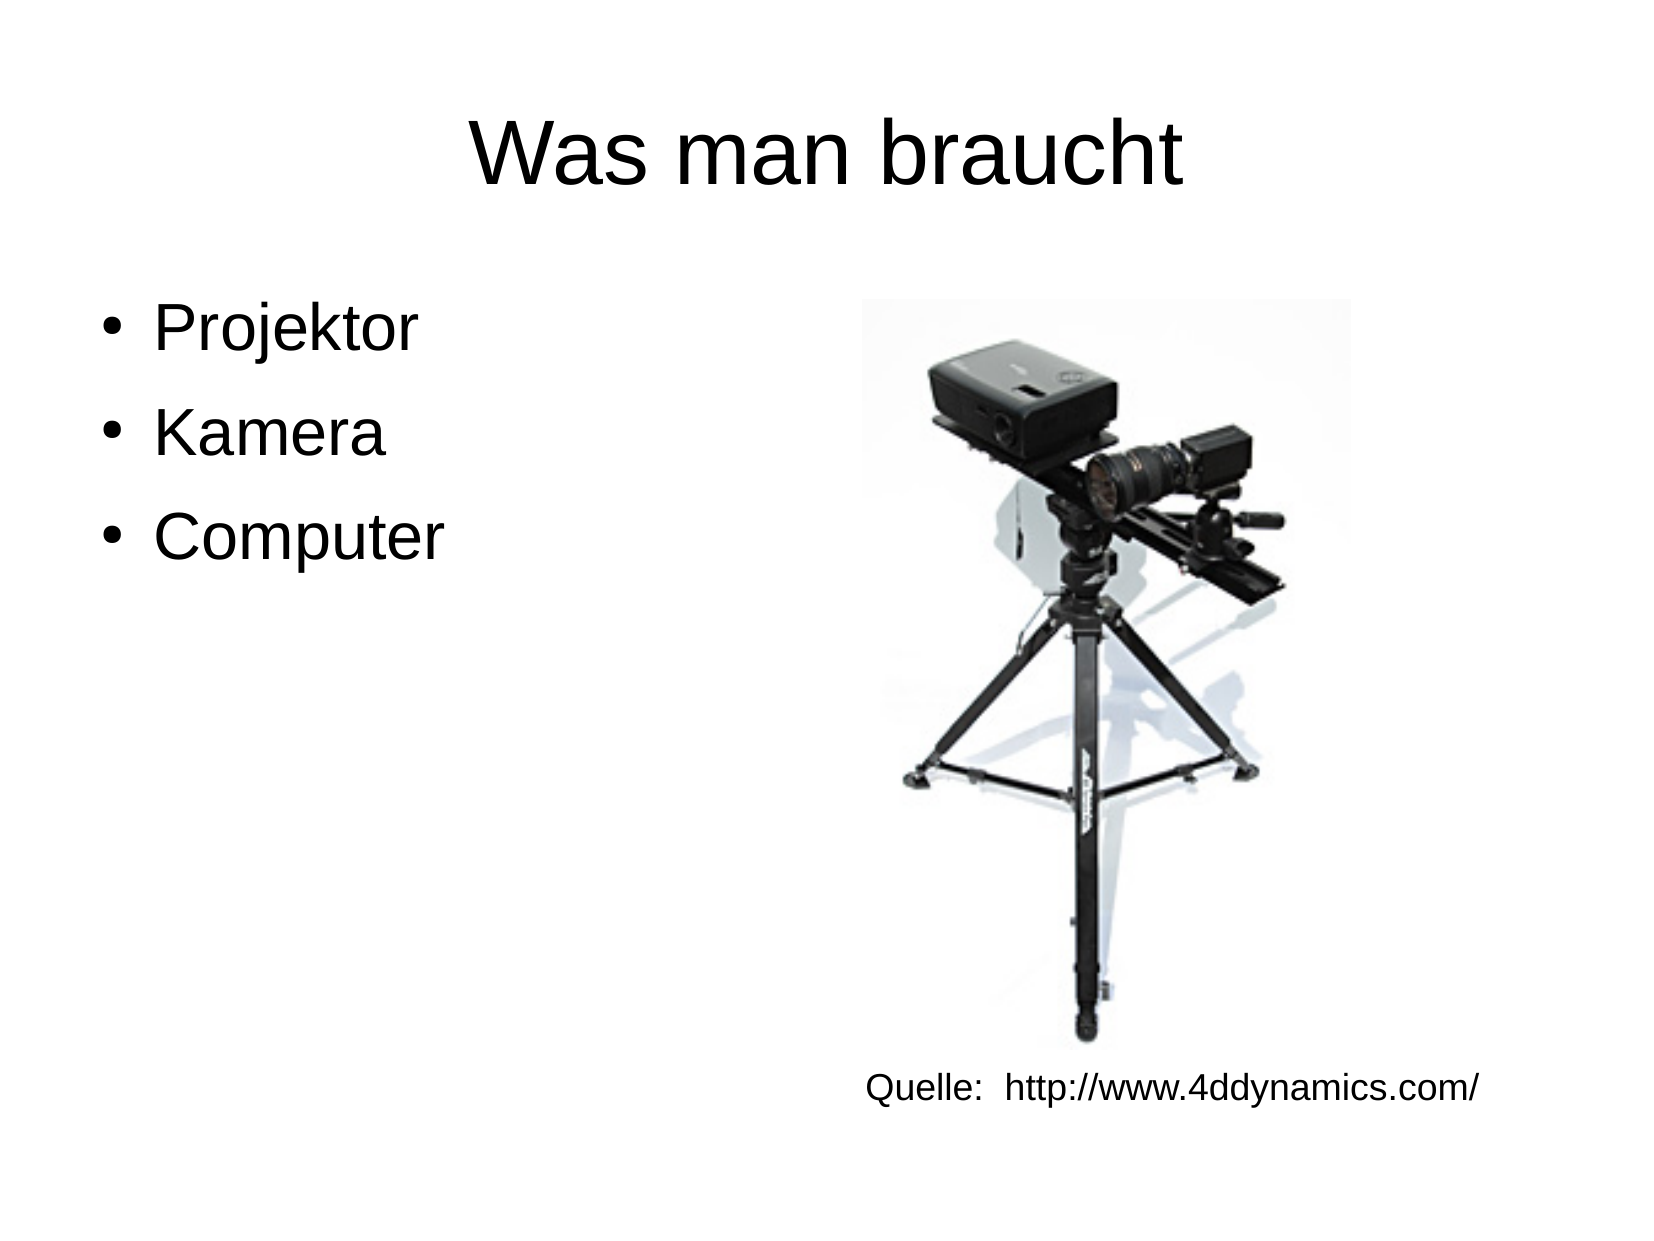

# Was man braucht
Projektor
Kamera
Computer
Quelle: http://www.4ddynamics.com/